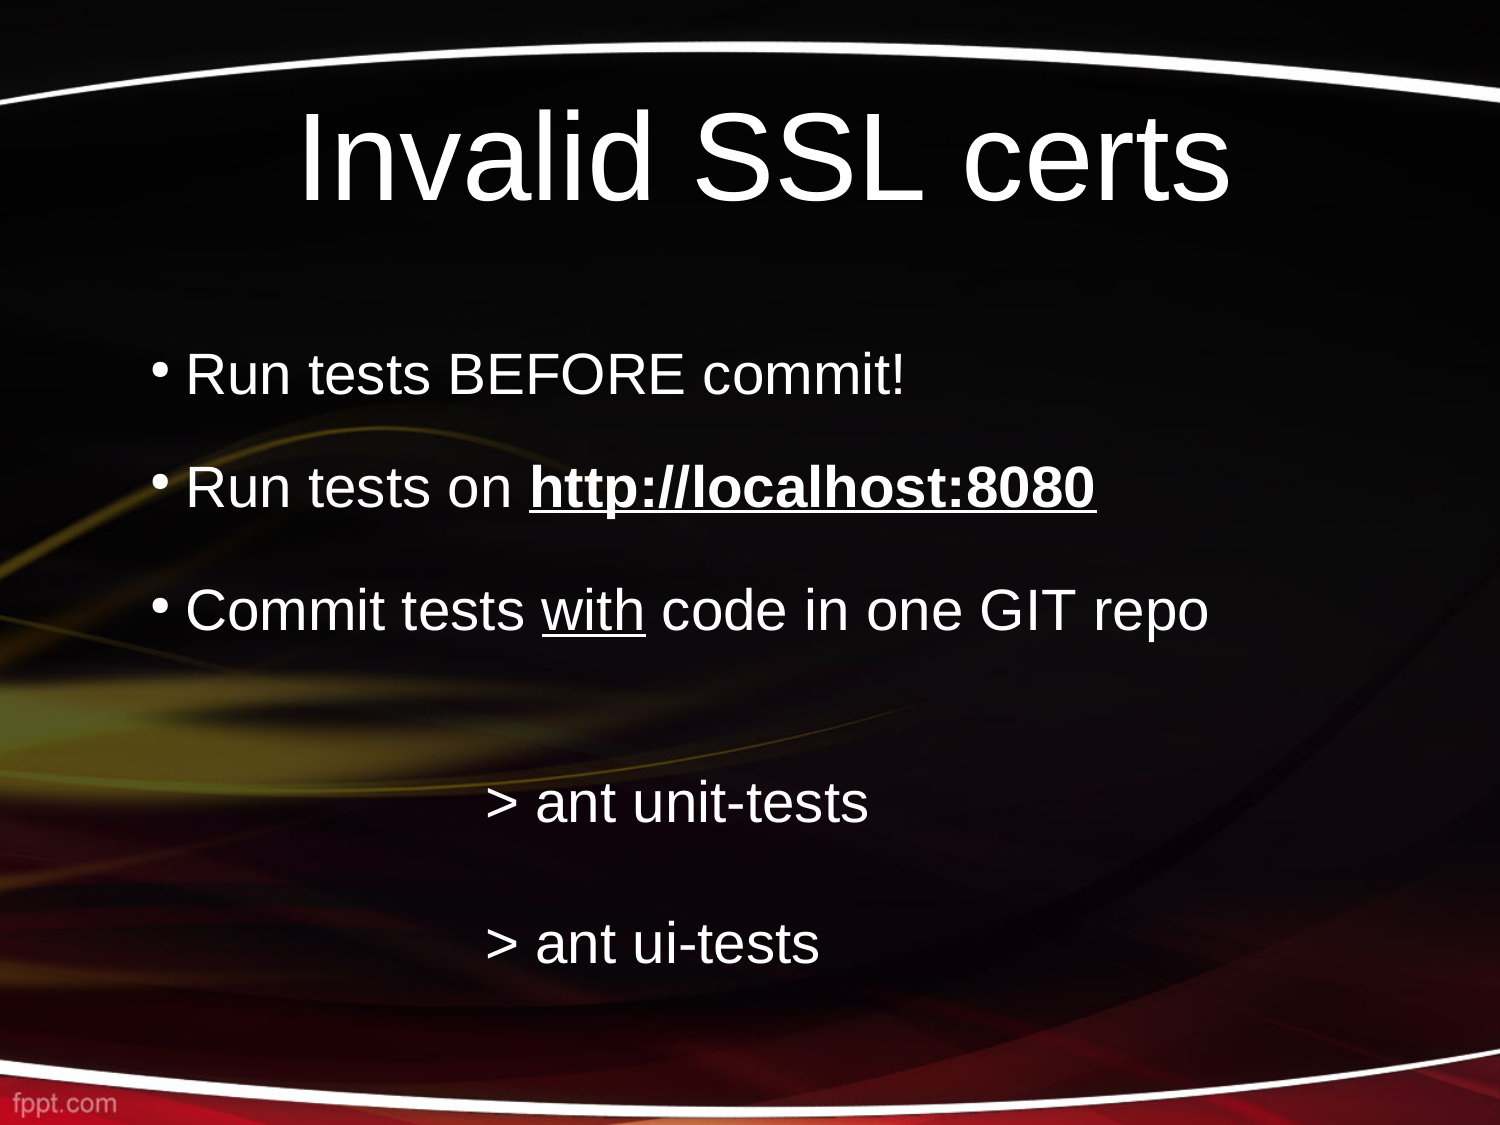

# Invalid SSL certs
Run tests BEFORE commit!
Run tests on http://localhost:8080
Commit tests with code in one GIT repo
> ant unit-tests
> ant ui-tests